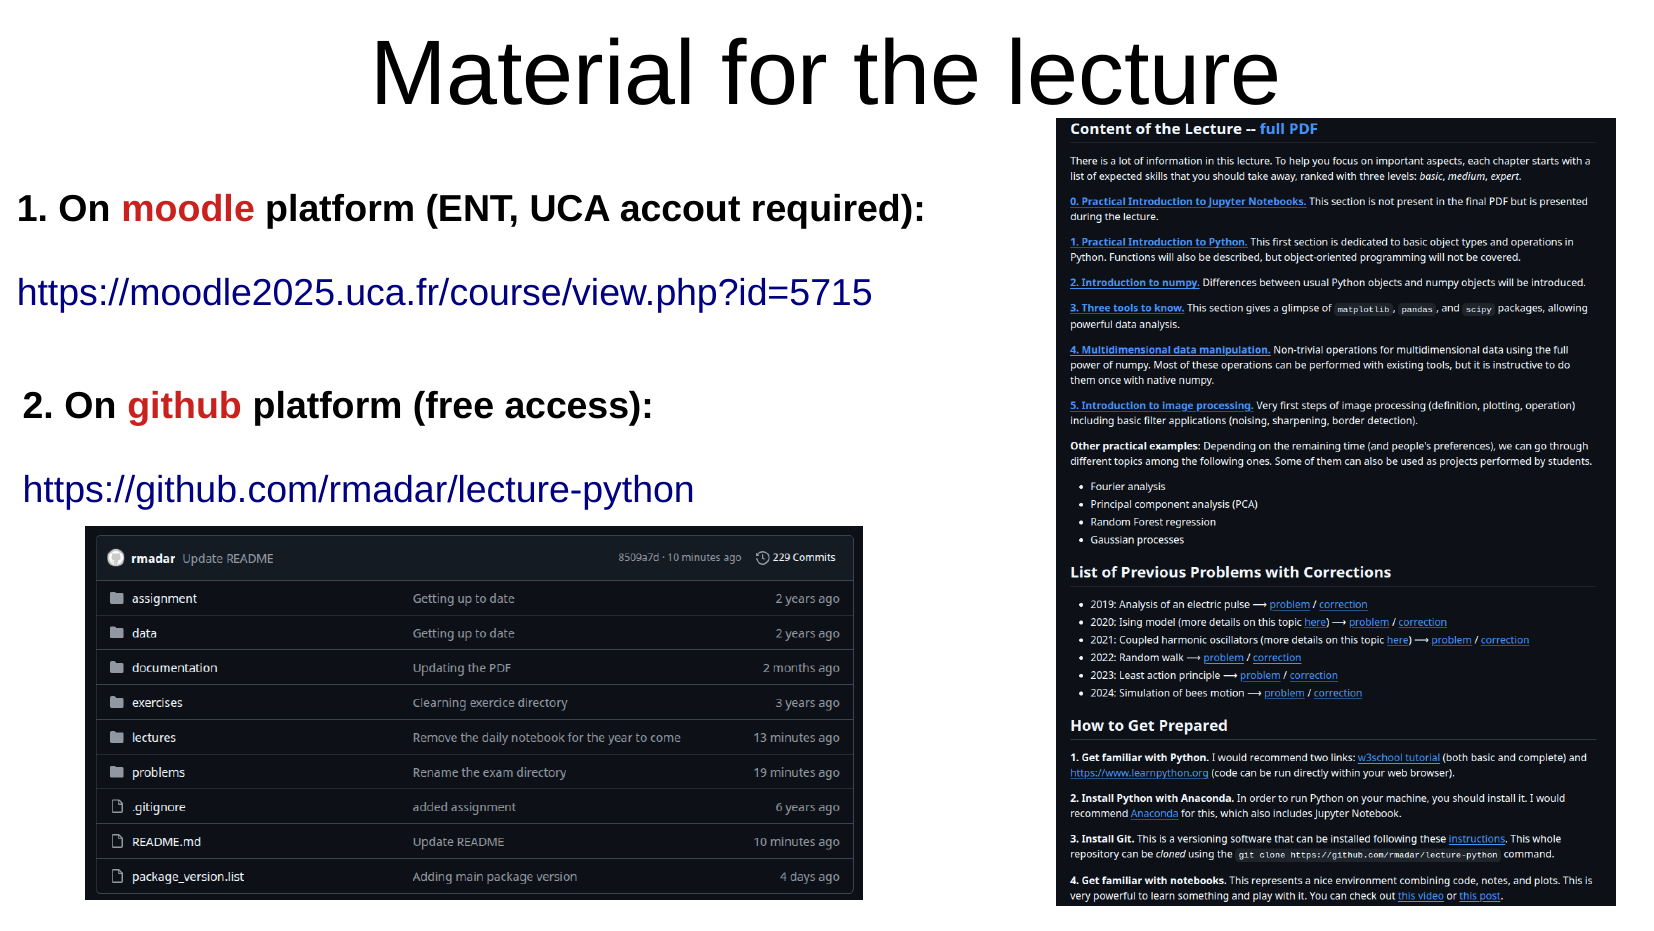

# Material for the lecture
1. On moodle platform (ENT, UCA accout required):
https://moodle2025.uca.fr/course/view.php?id=5715
2. On github platform (free access):
https://github.com/rmadar/lecture-python